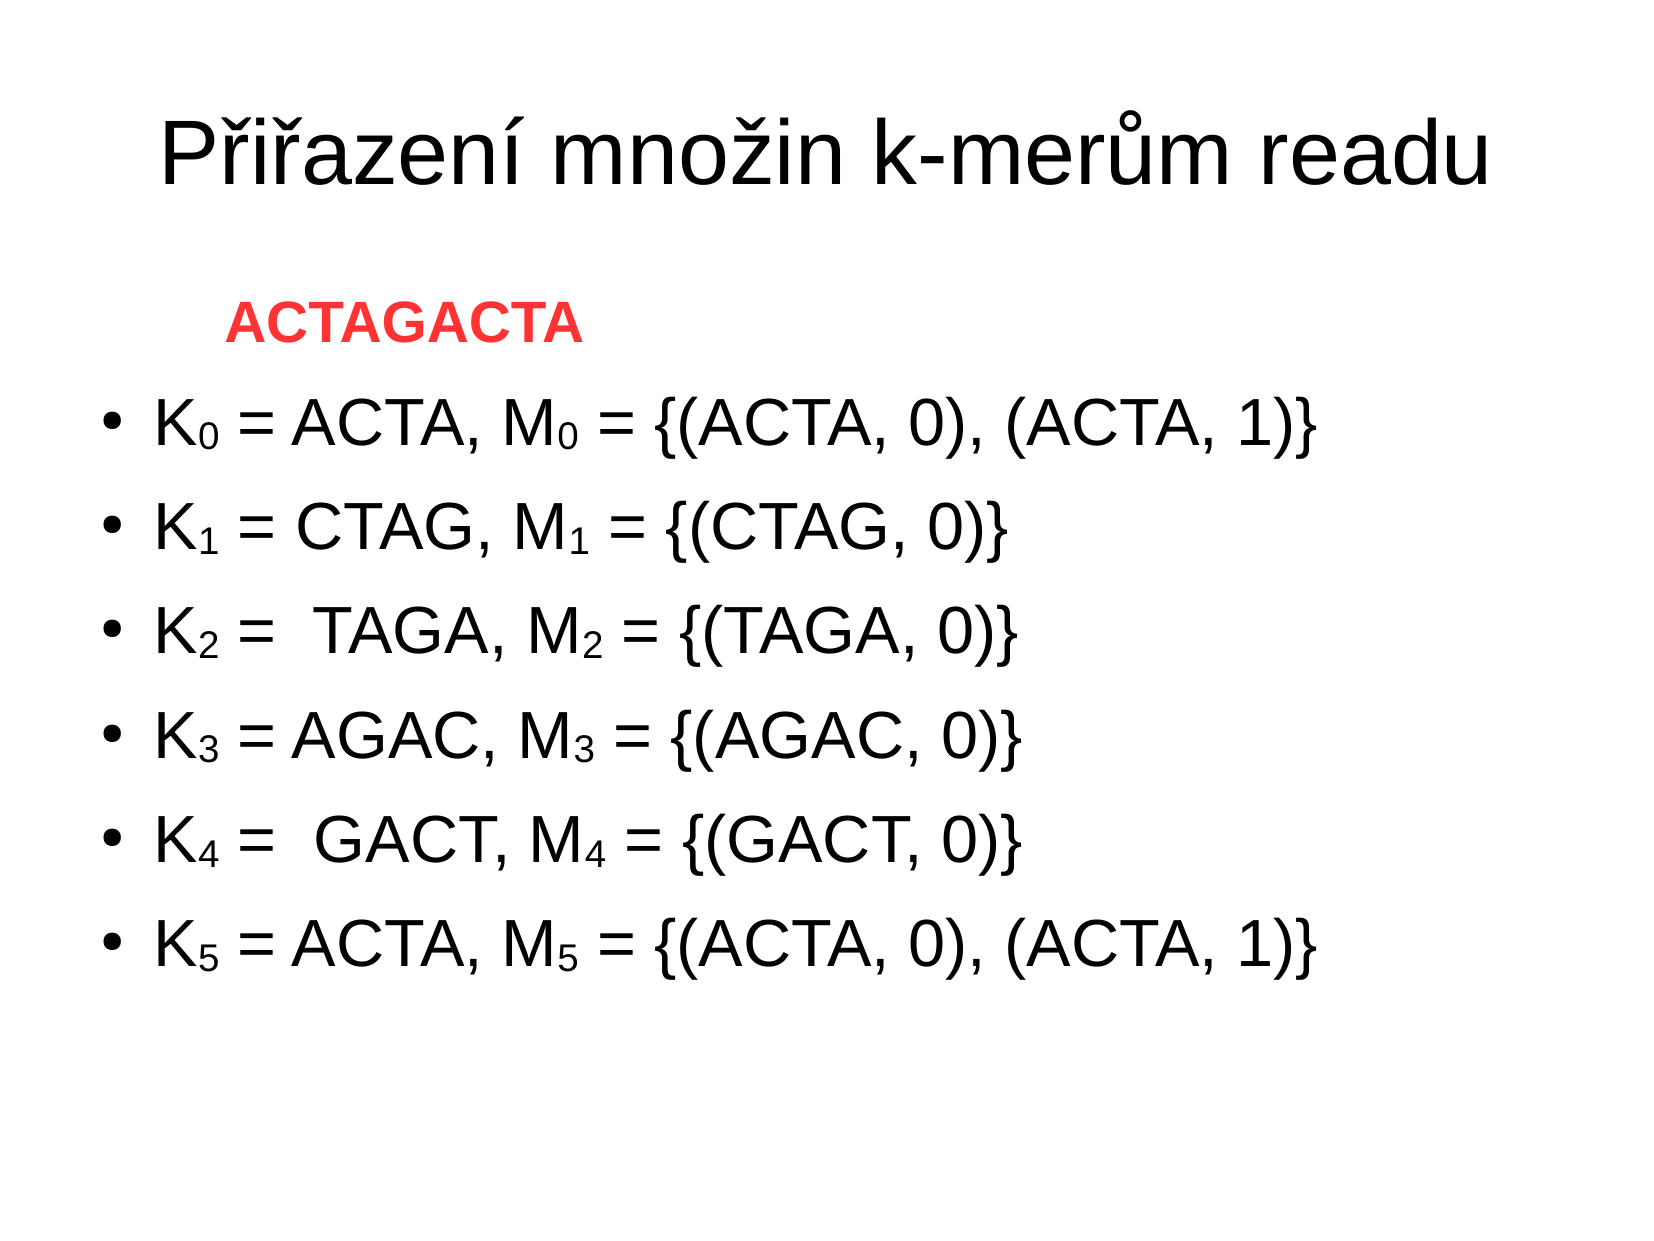

# Přiřazení množin k-merům readu
ACTAGACTA
K0 = ACTA, M0 = {(ACTA, 0), (ACTA, 1)}
K1 = CTAG, M1 = {(CTAG, 0)}
K2 = TAGA, M2 = {(TAGA, 0)}
K3 = AGAC, M3 = {(AGAC, 0)}
K4 = GACT, M4 = {(GACT, 0)}
K5 = ACTA, M5 = {(ACTA, 0), (ACTA, 1)}